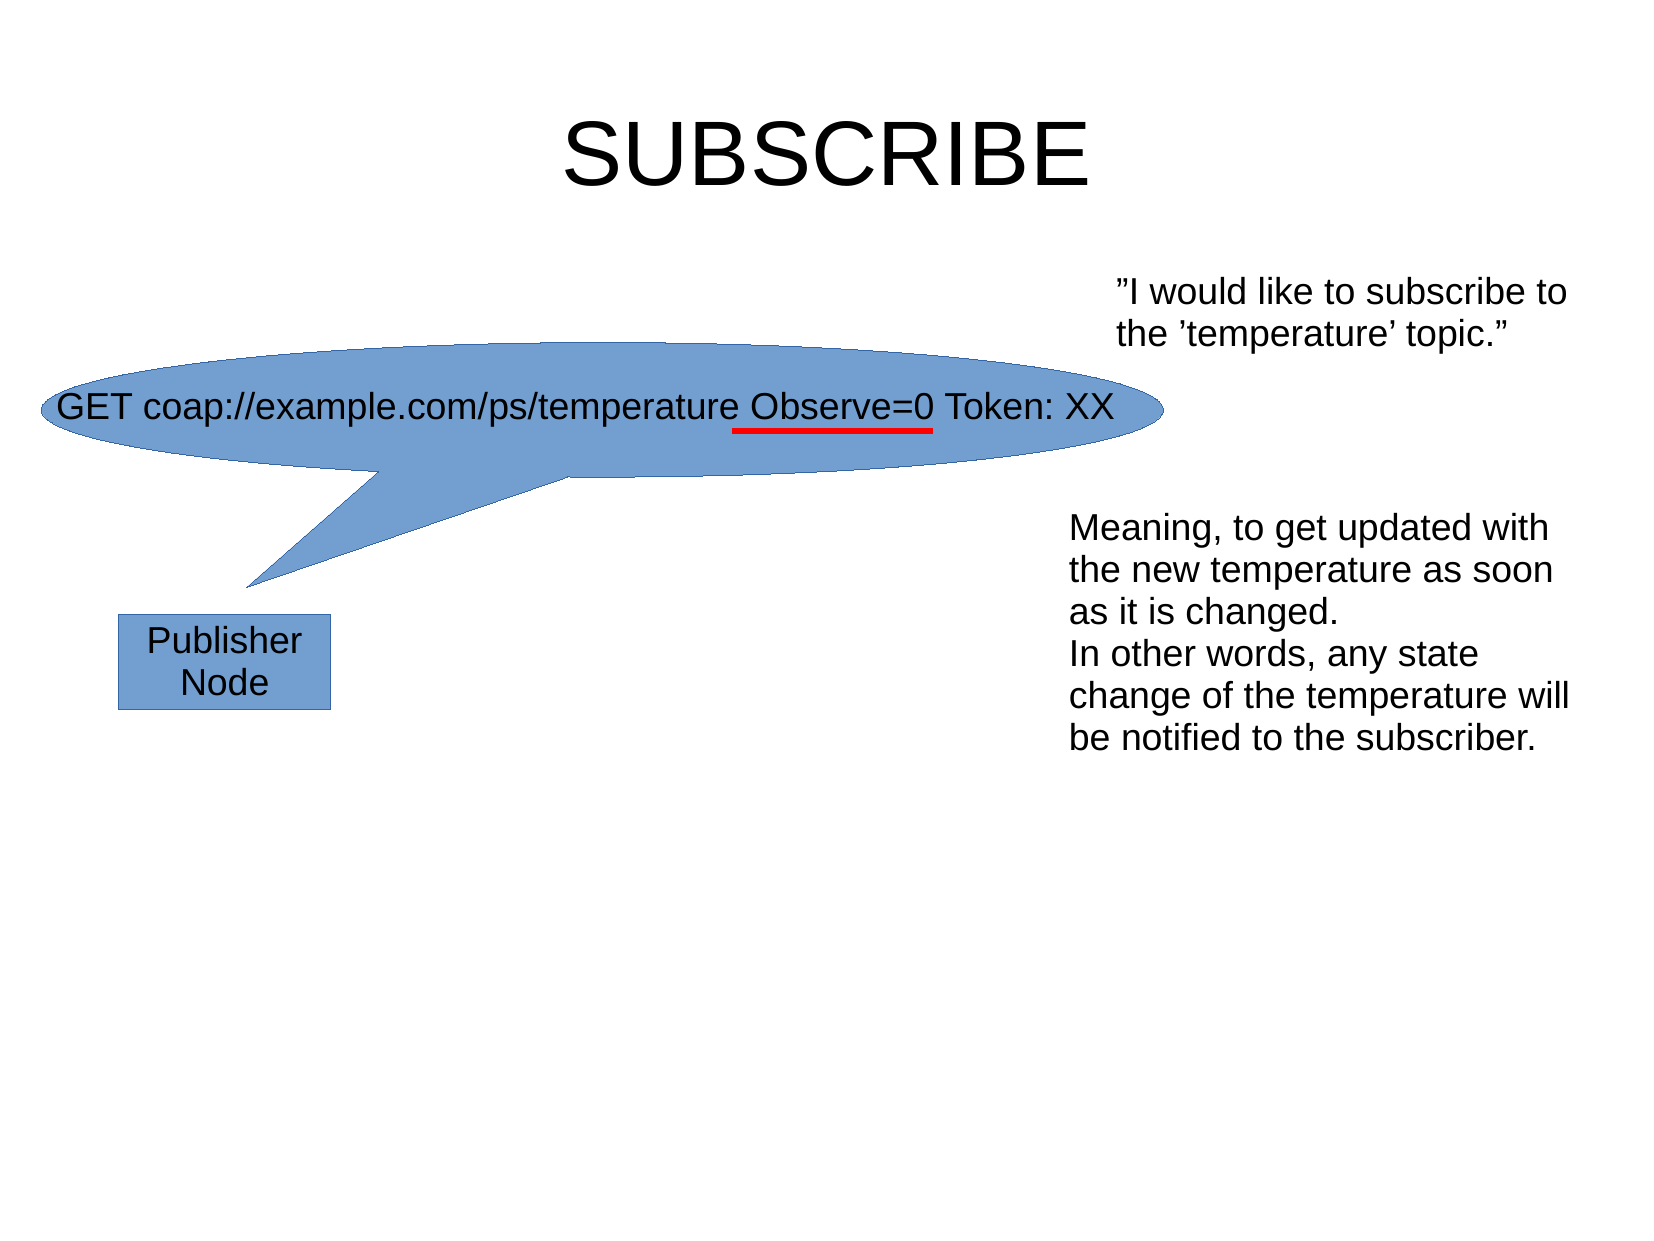

# SUBSCRIBE
”I would like to subscribe to the ’temperature’ topic.”
GET coap://example.com/ps/temperature Observe=0 Token: XX
Meaning, to get updated with the new temperature as soon as it is changed.
In other words, any state change of the temperature will be notified to the subscriber.
Publisher
Node